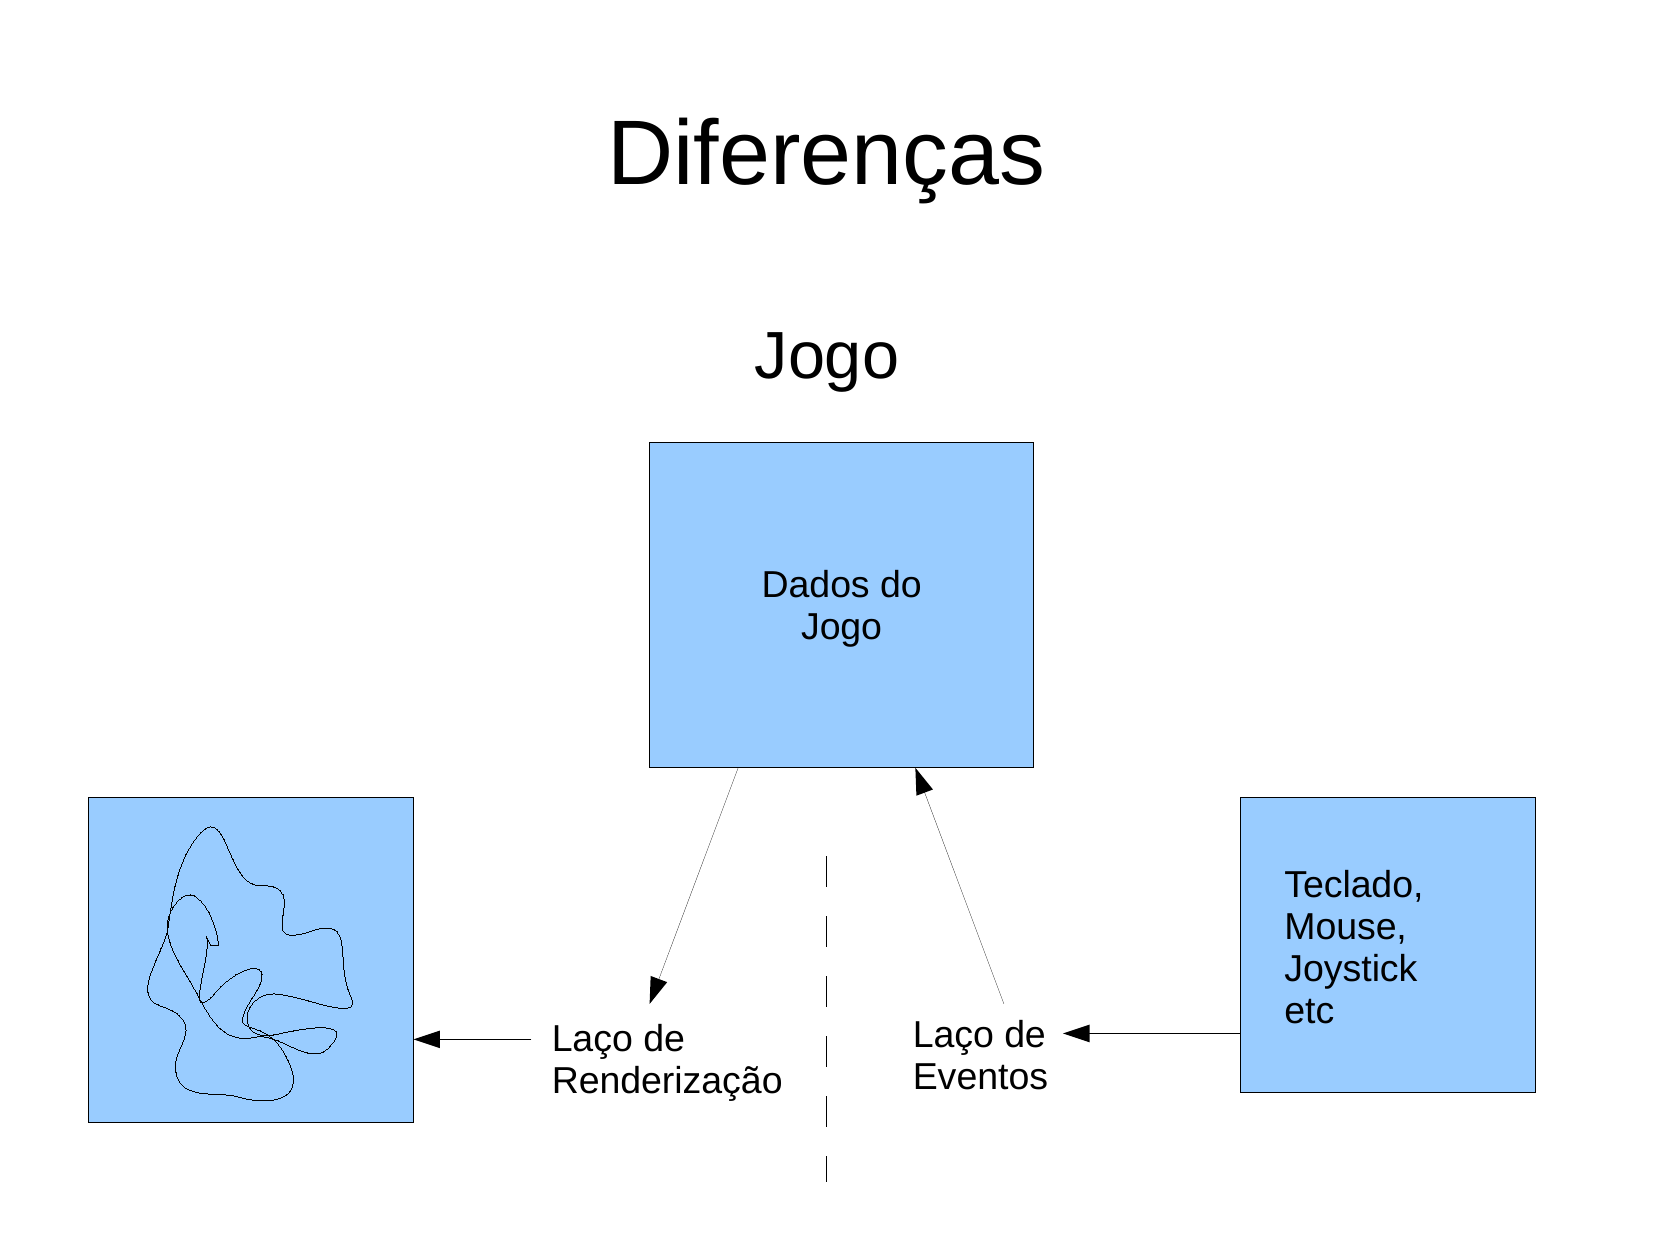

# Diferenças
Jogo
Dados do
Jogo
Teclado,
Mouse,
Joystick
etc
Laço de
Eventos
Laço de
Renderização